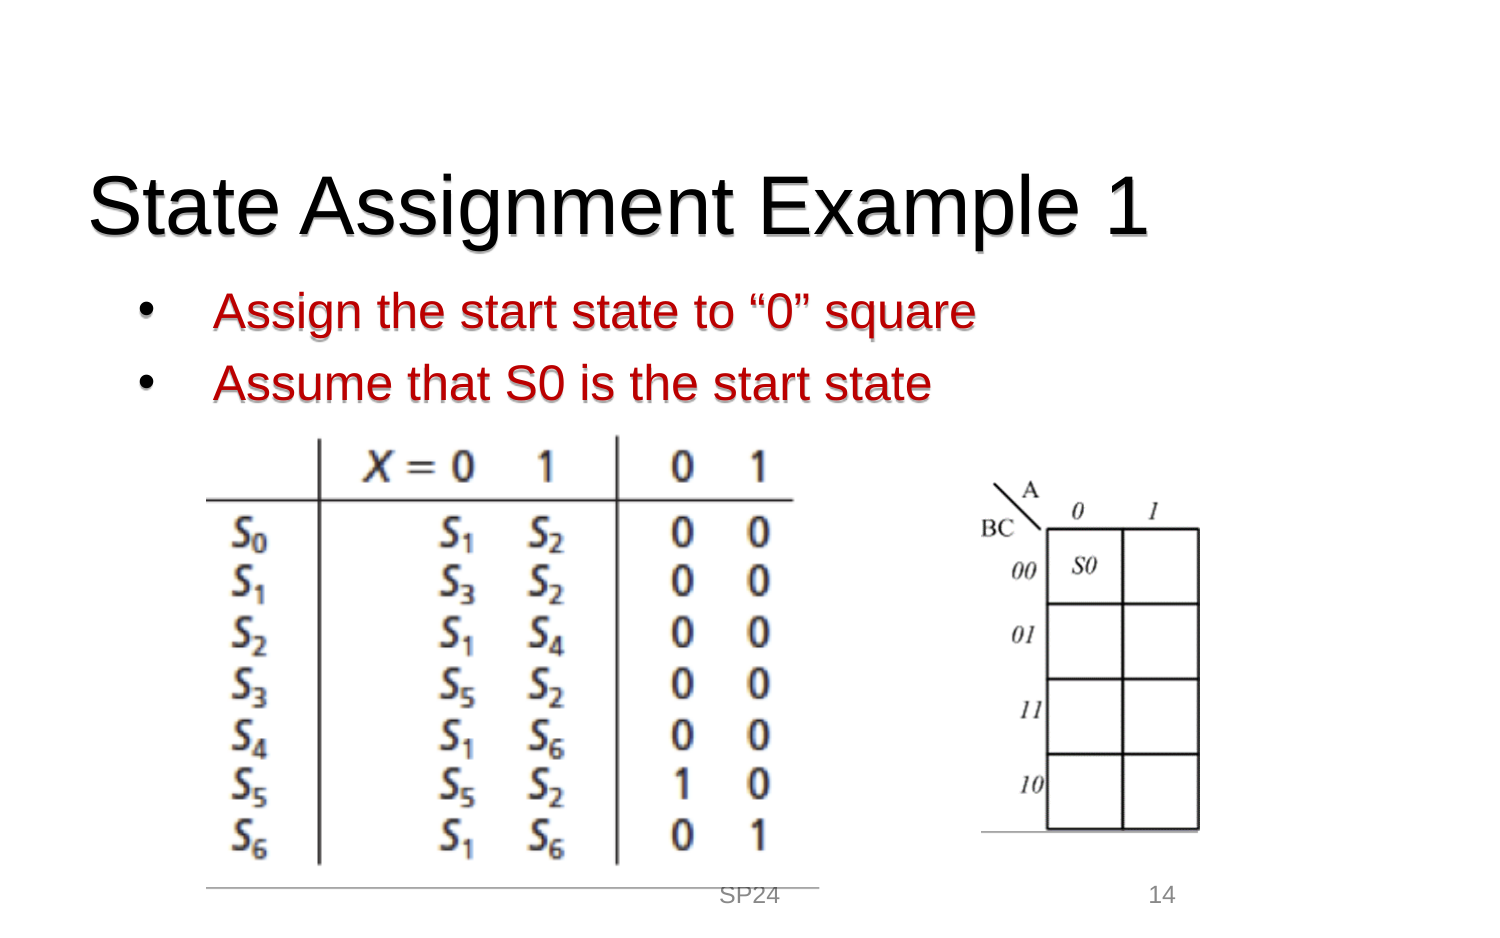

# State Assignment Example 1
Assign the start state to “0” square
Assume that S0 is the start state
SP24